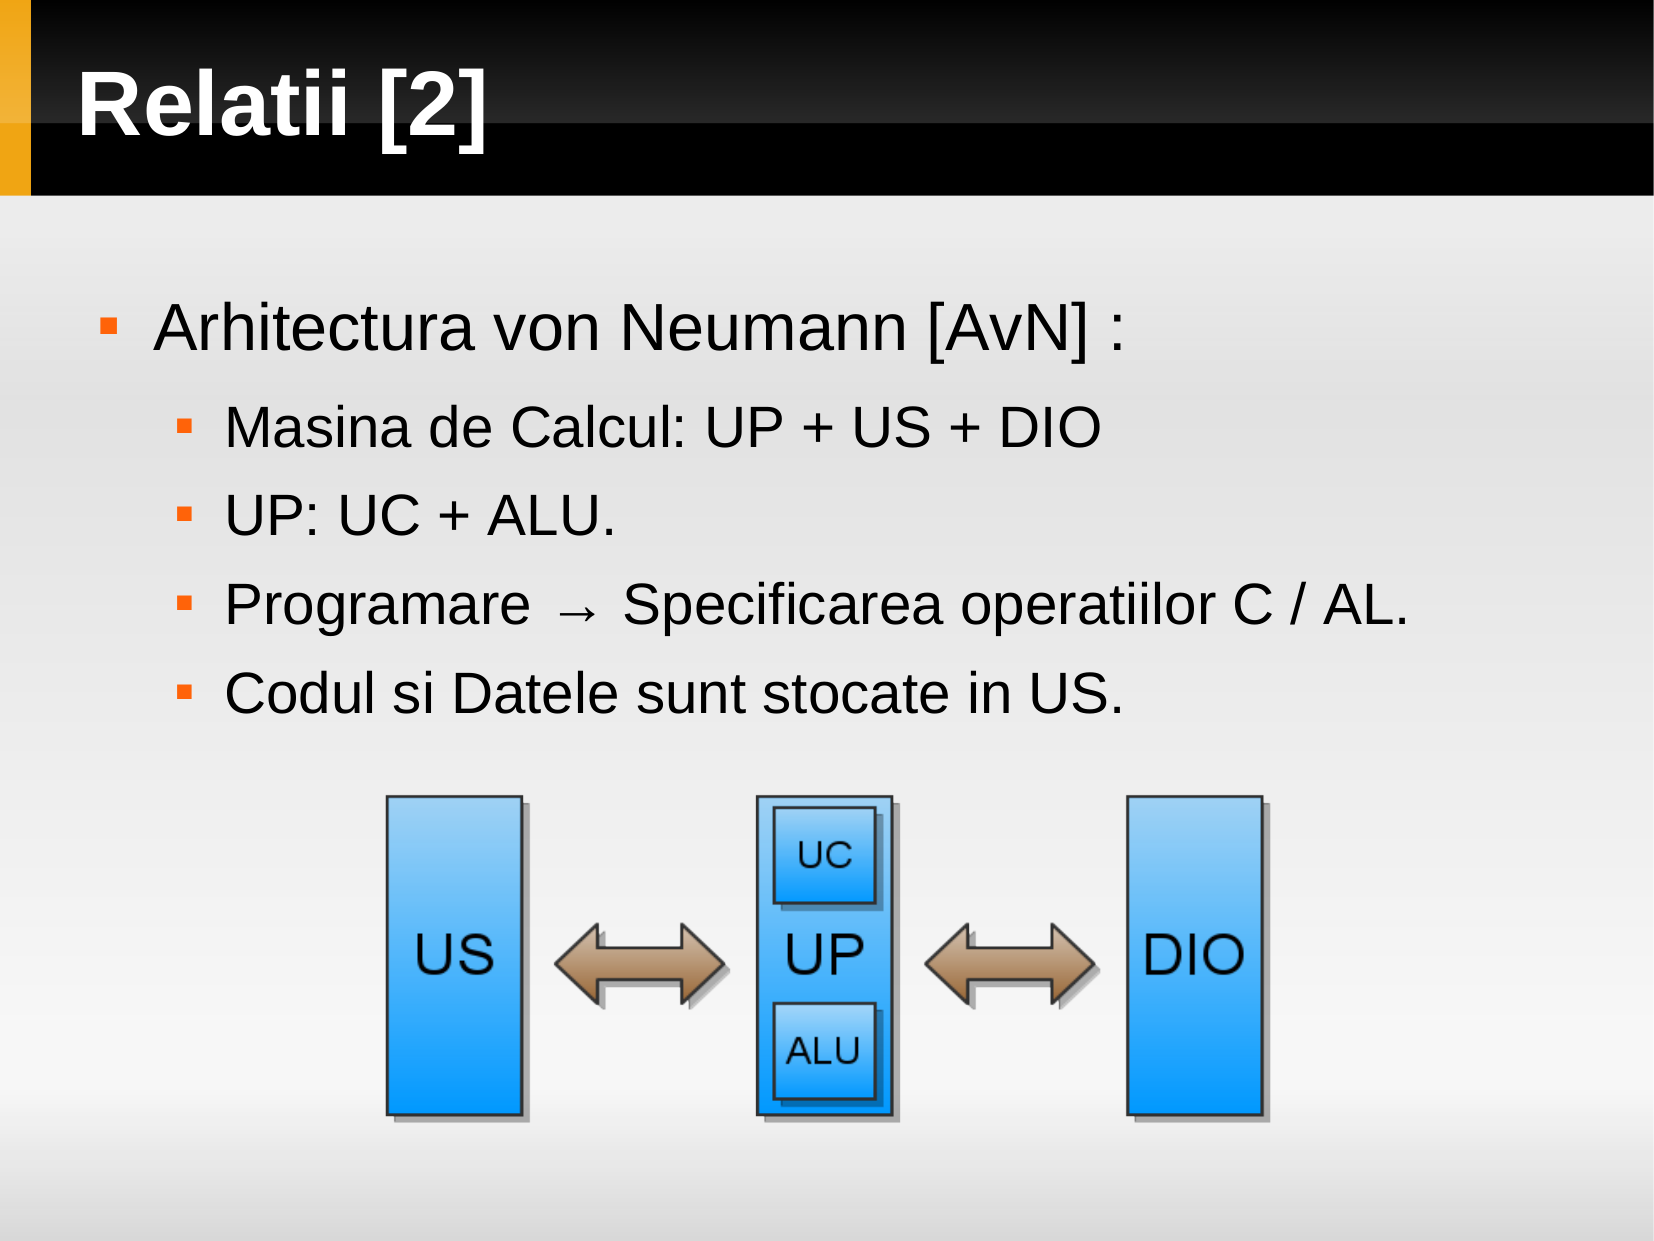

# Relatii [2]
Arhitectura von Neumann [AvN] :
Masina de Calcul: UP + US + DIO
UP: UC + ALU.
Programare → Specificarea operatiilor C / AL.
Codul si Datele sunt stocate in US.